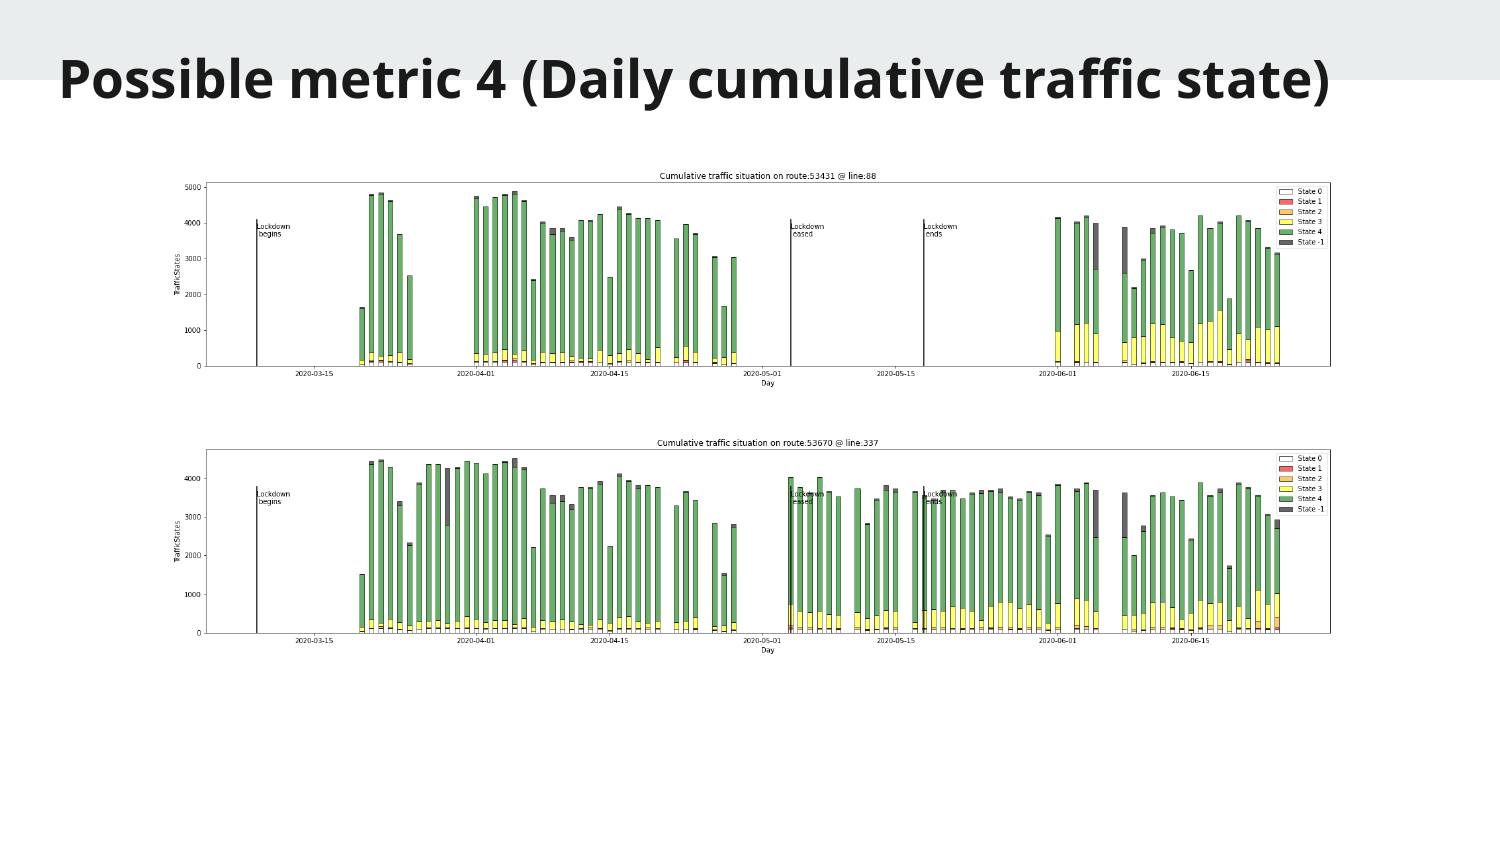

# Possible metric 4 (Daily cumulative traffic state)